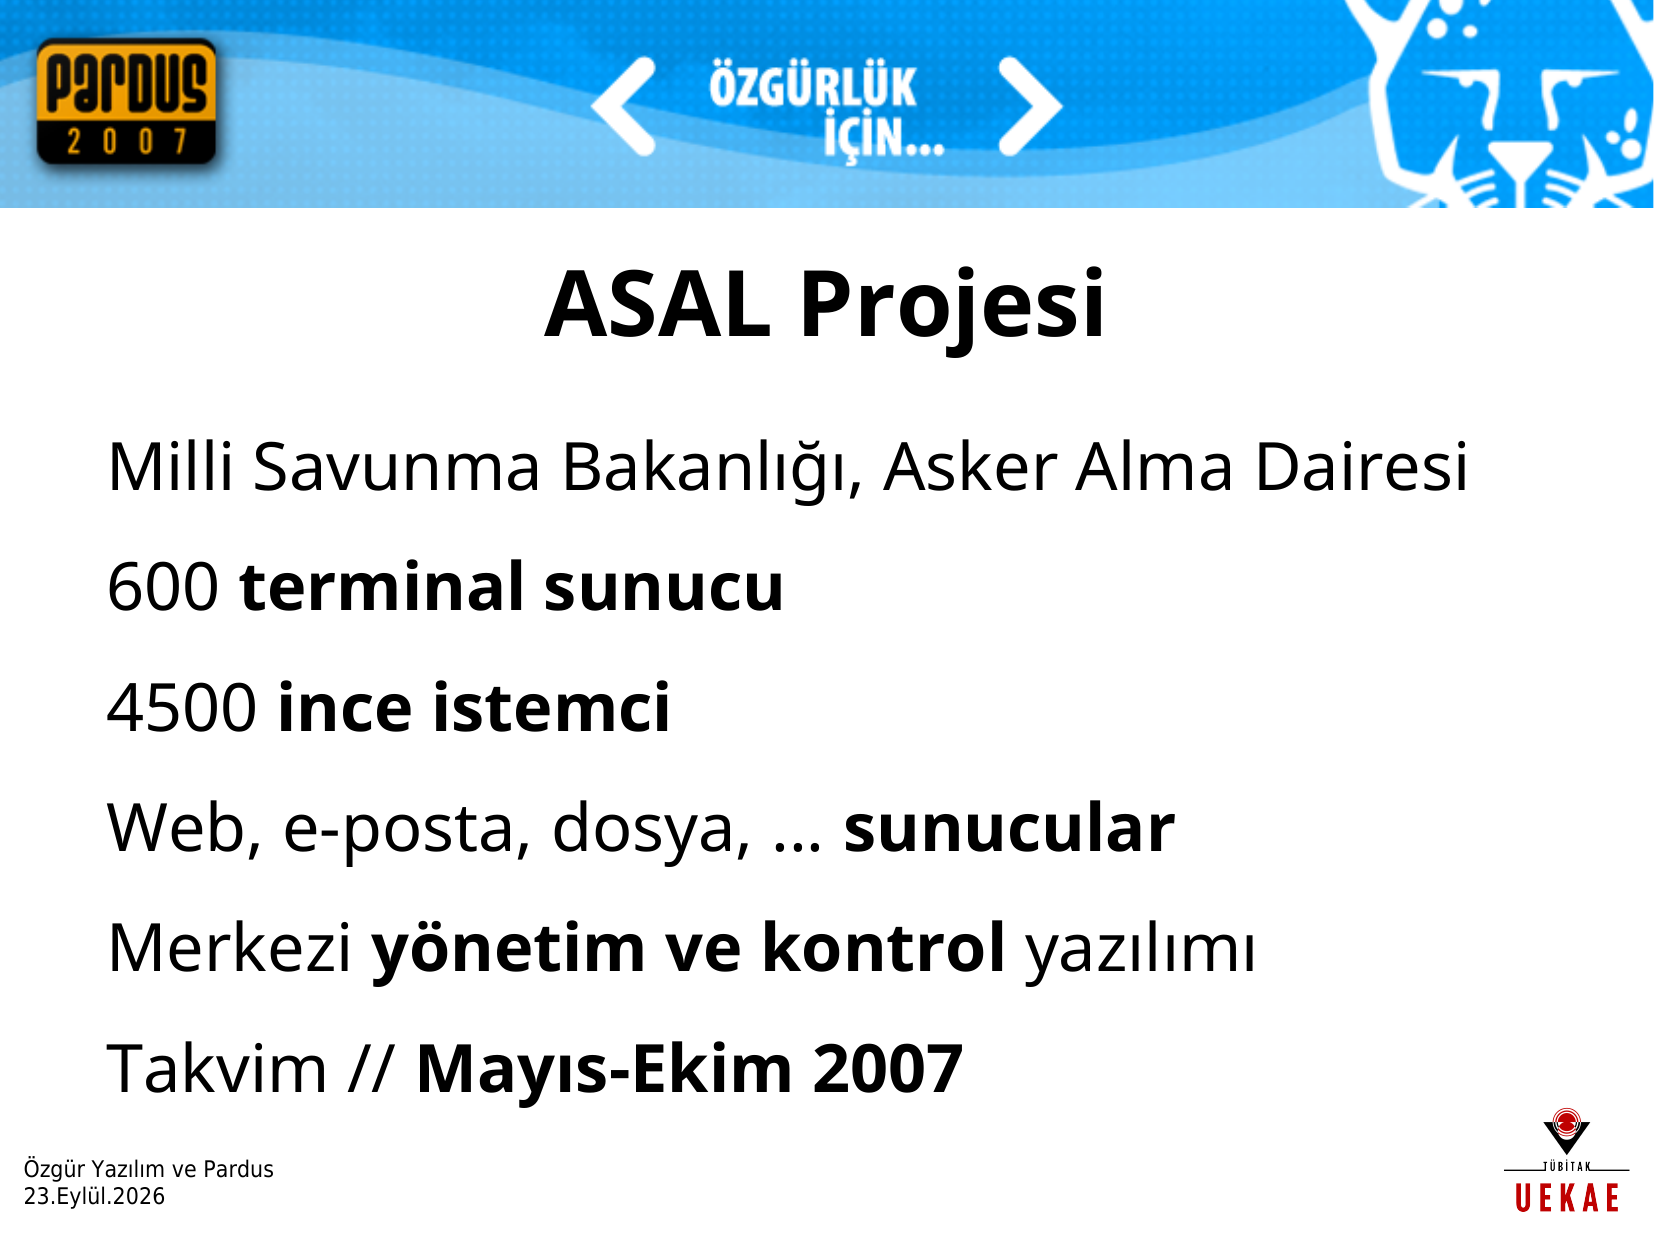

# ASAL Projesi
Milli Savunma Bakanlığı, Asker Alma Dairesi
600 terminal sunucu
4500 ince istemci
Web, e-posta, dosya, ... sunucular
Merkezi yönetim ve kontrol yazılımı
Takvim // Mayıs-Ekim 2007